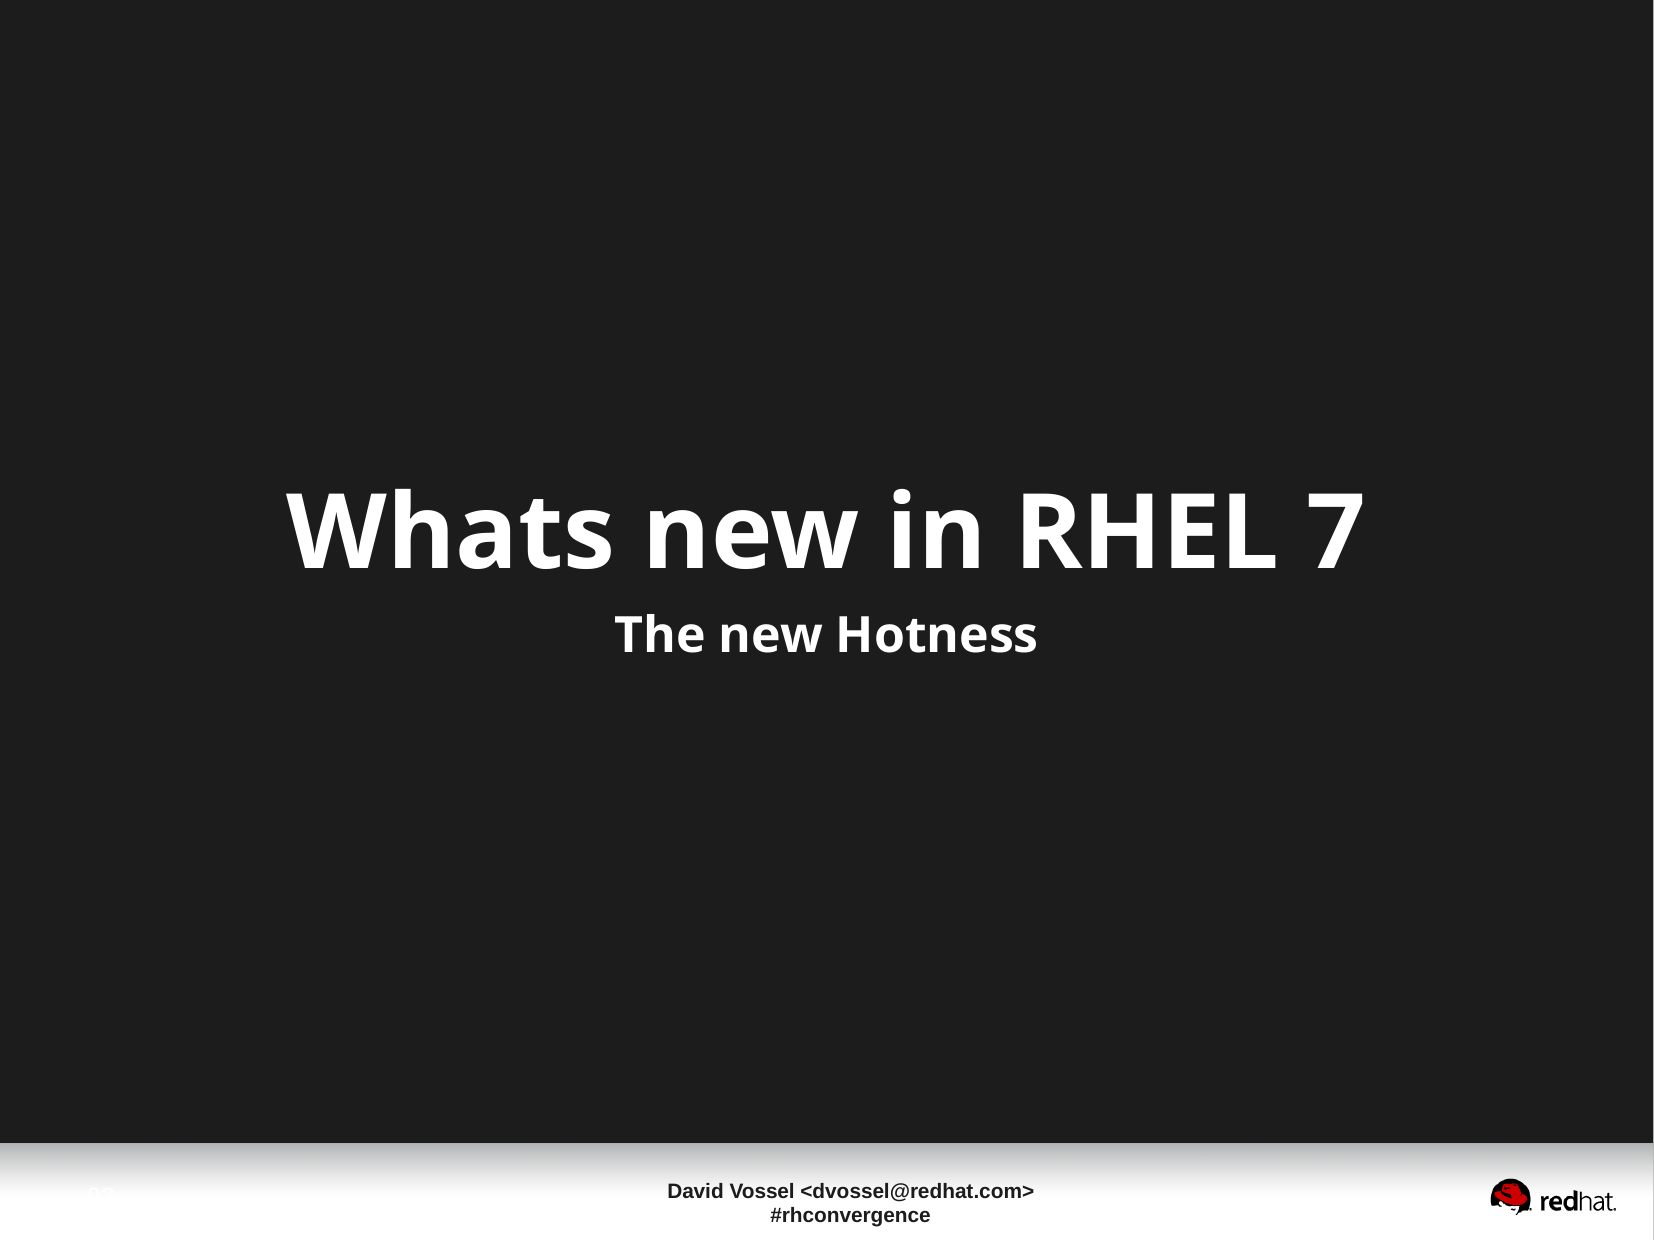

# Whats new in RHEL 7 The new Hotness